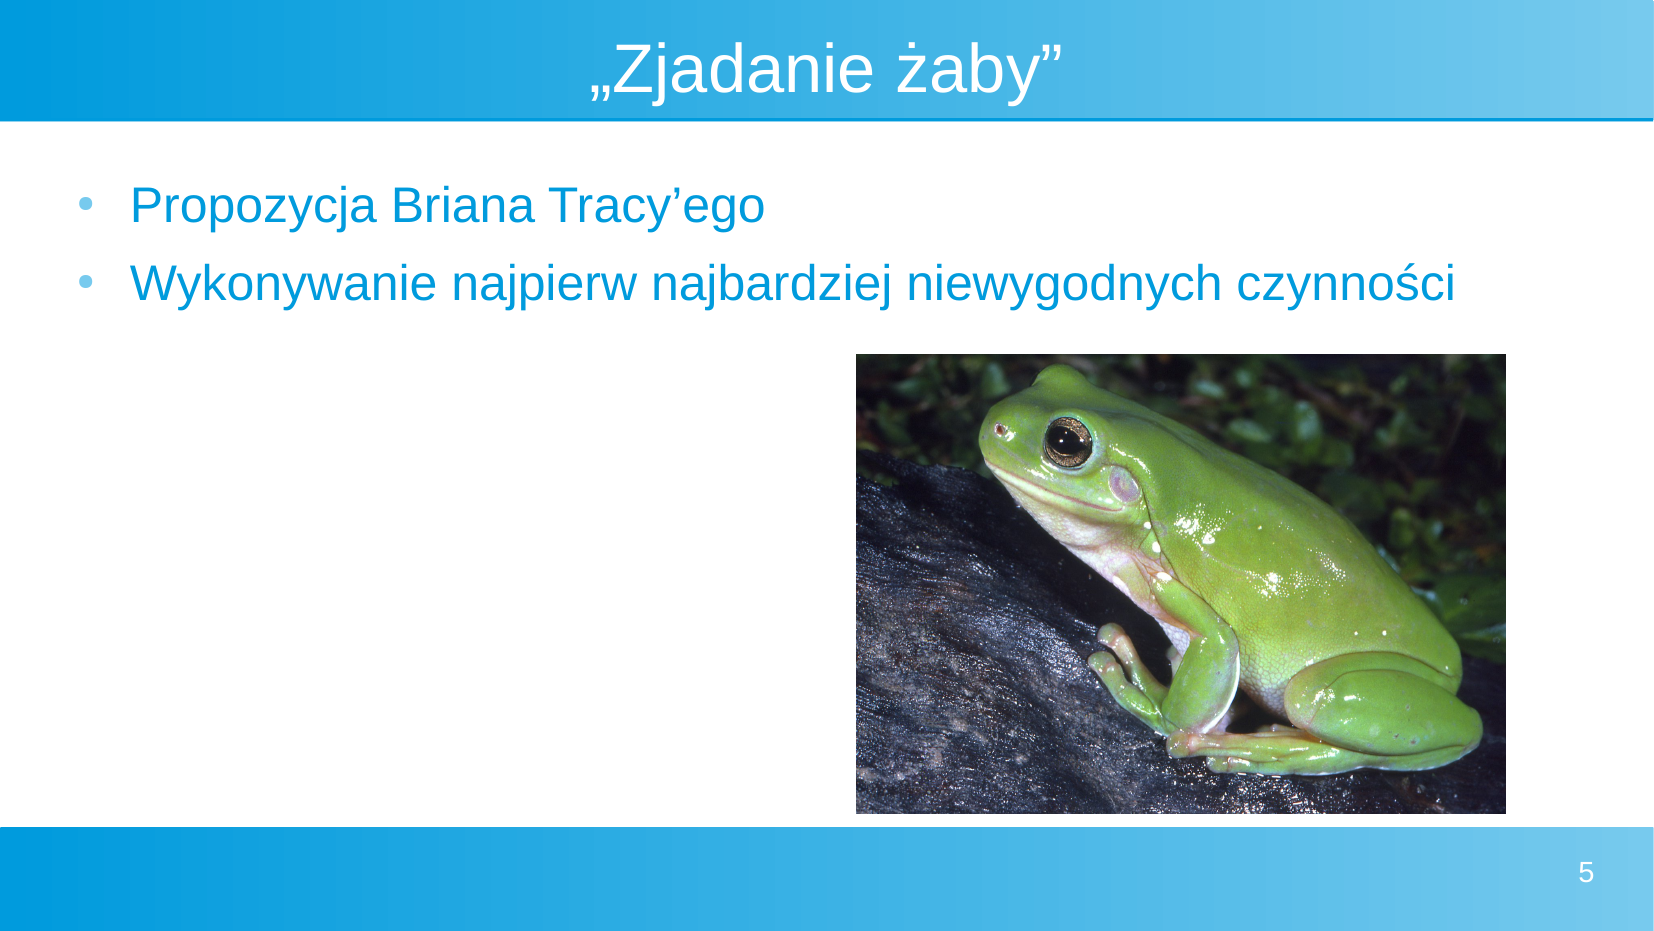

# „Zjadanie żaby”
Propozycja Briana Tracy’ego
Wykonywanie najpierw najbardziej niewygodnych czynności
5